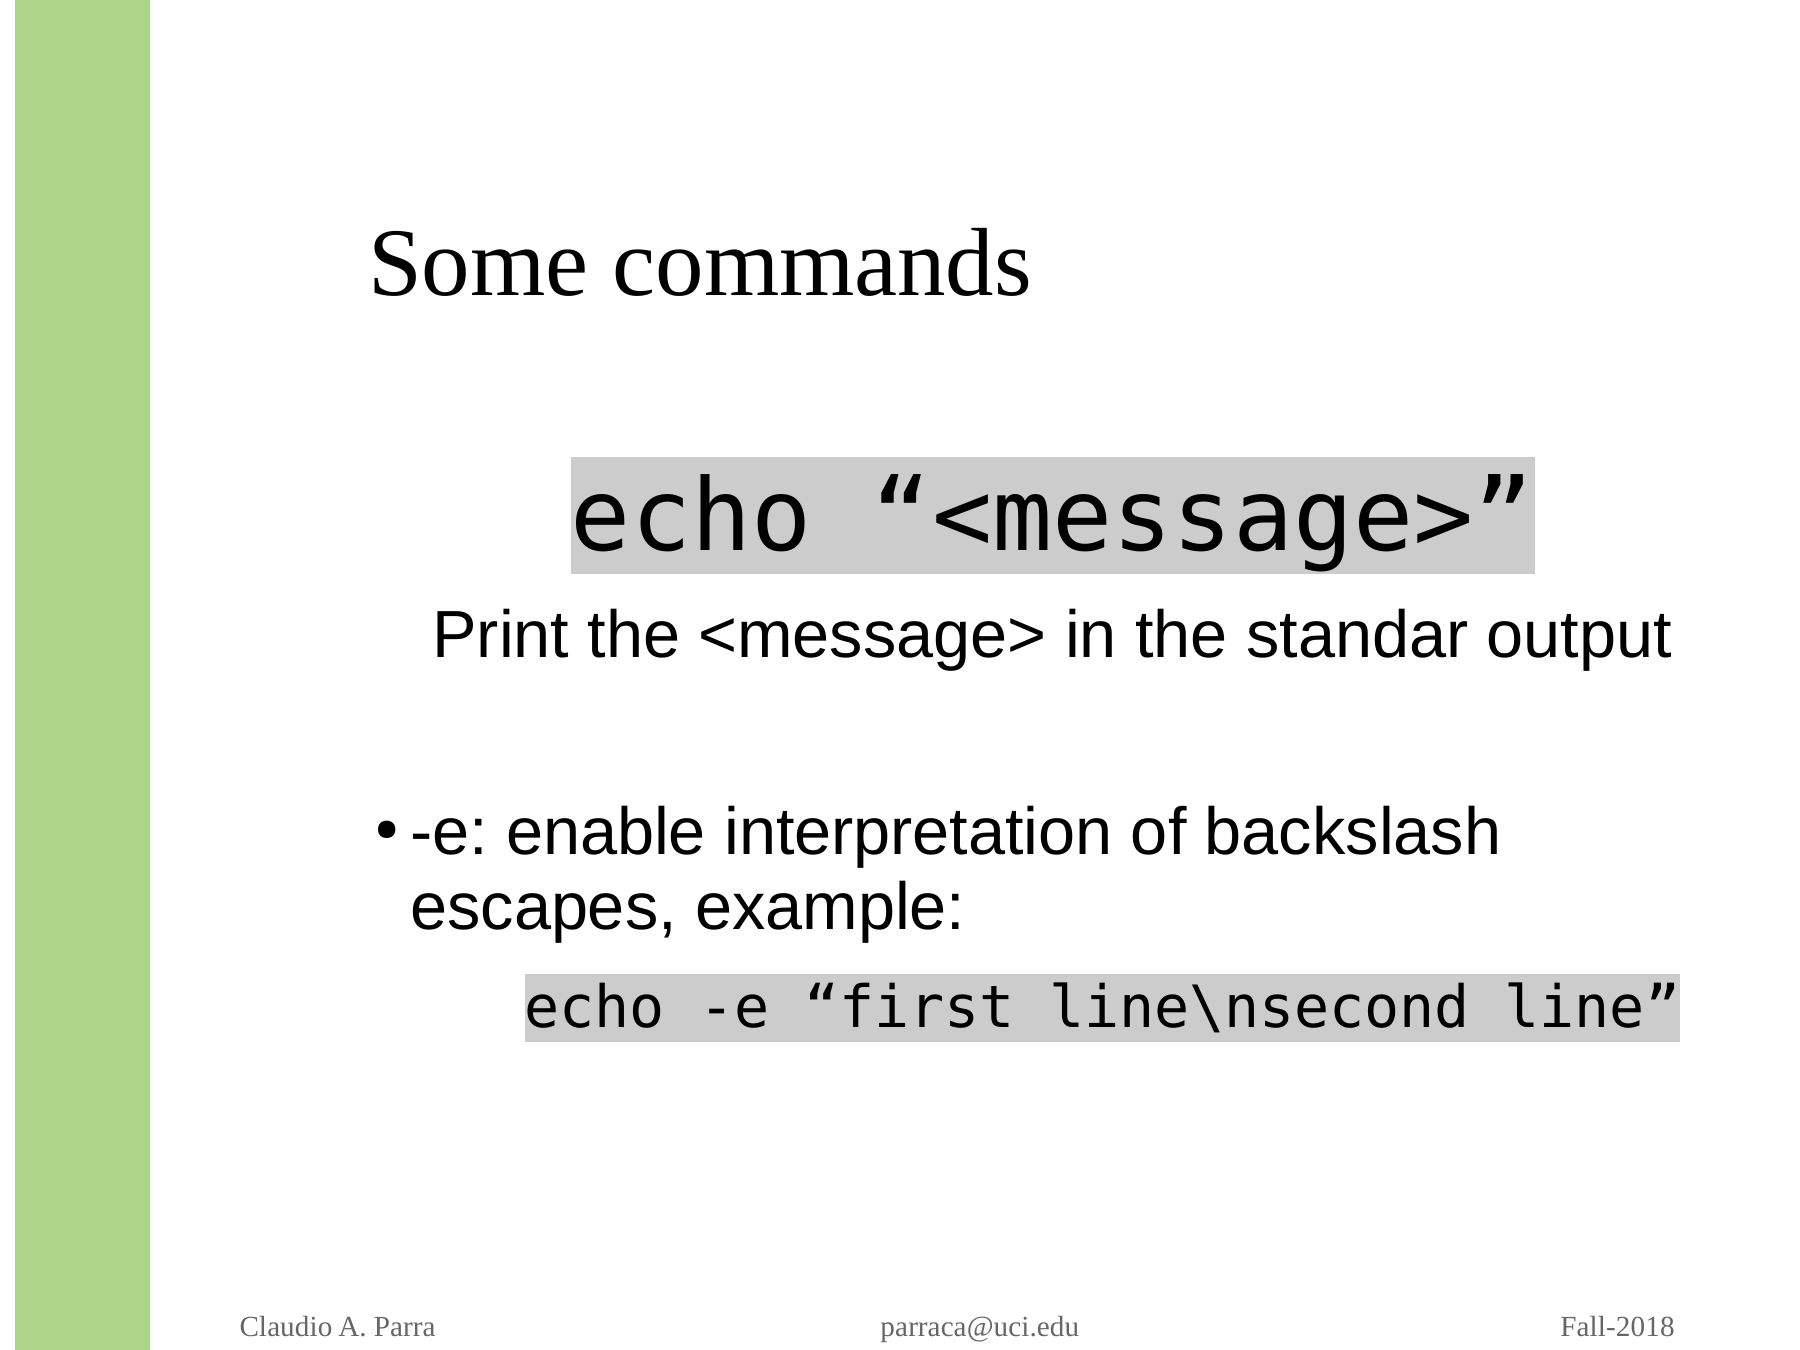

# Some commands
echo “<message>”
Print the <message> in the standar output
-e: enable interpretation of backslash escapes, example:
		echo -e “first line\nsecond line”